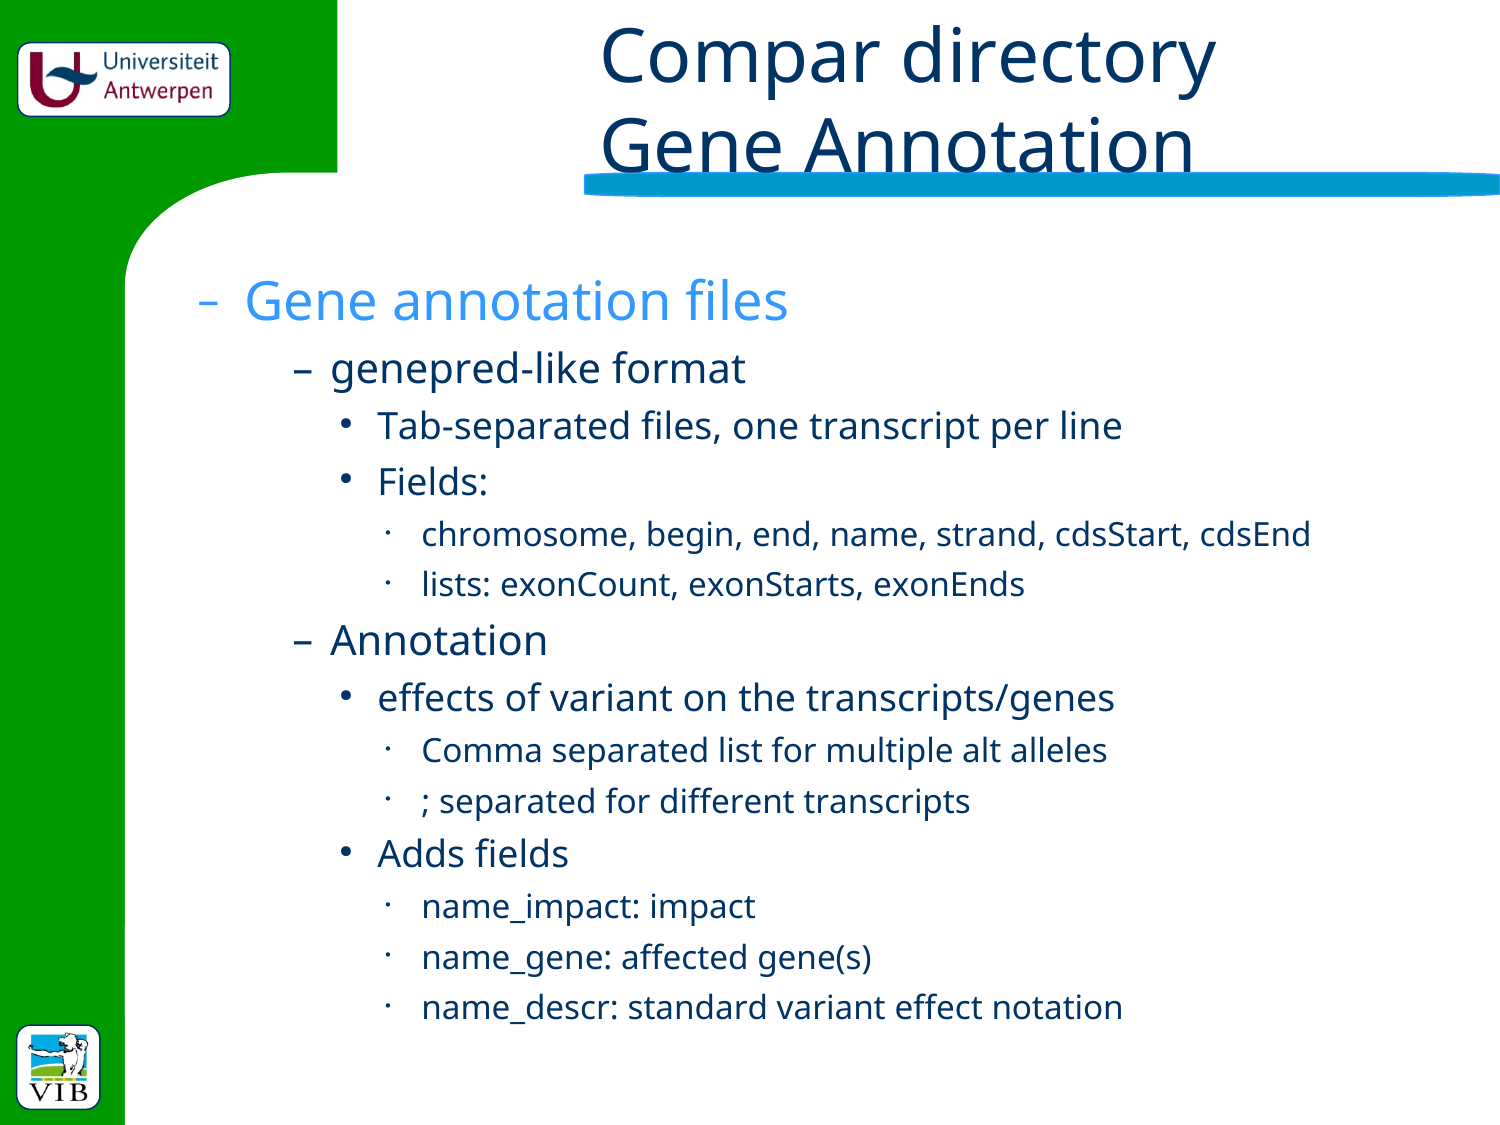

# Compar directory Gene Annotation
Gene annotation files
genepred-like format
Tab-separated files, one transcript per line
Fields:
chromosome, begin, end, name, strand, cdsStart, cdsEnd
lists: exonCount, exonStarts, exonEnds
Annotation
effects of variant on the transcripts/genes
Comma separated list for multiple alt alleles
; separated for different transcripts
Adds fields
name_impact: impact
name_gene: affected gene(s)
name_descr: standard variant effect notation